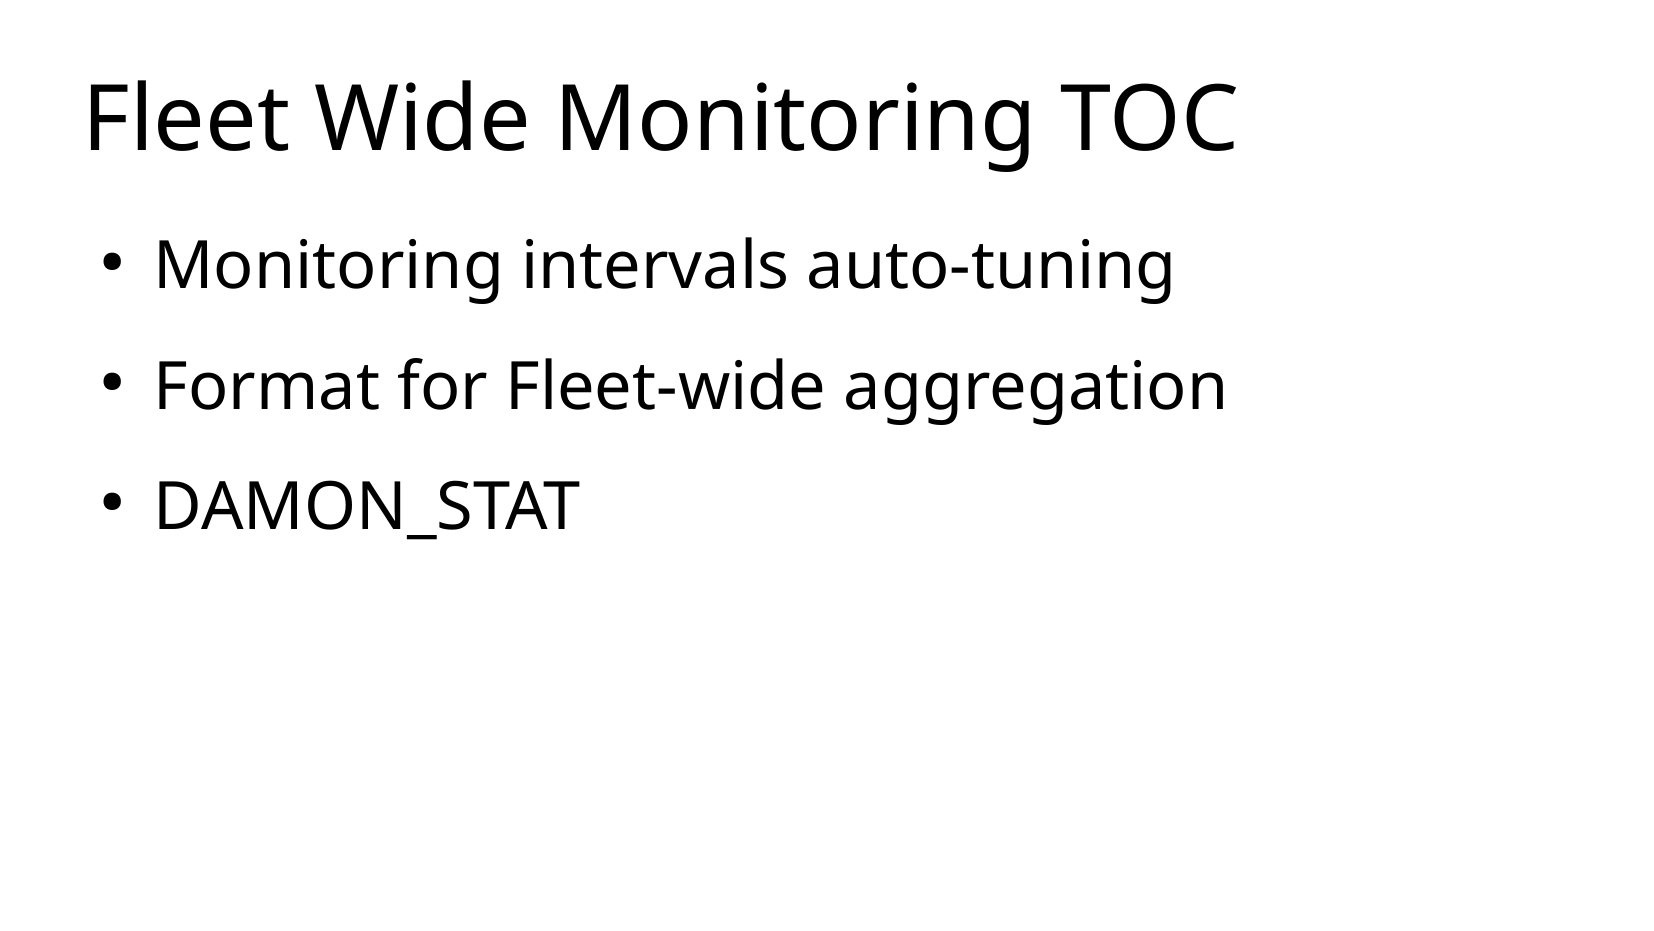

# Fleet Wide Monitoring TOC
Monitoring intervals auto-tuning
Format for Fleet-wide aggregation
DAMON_STAT